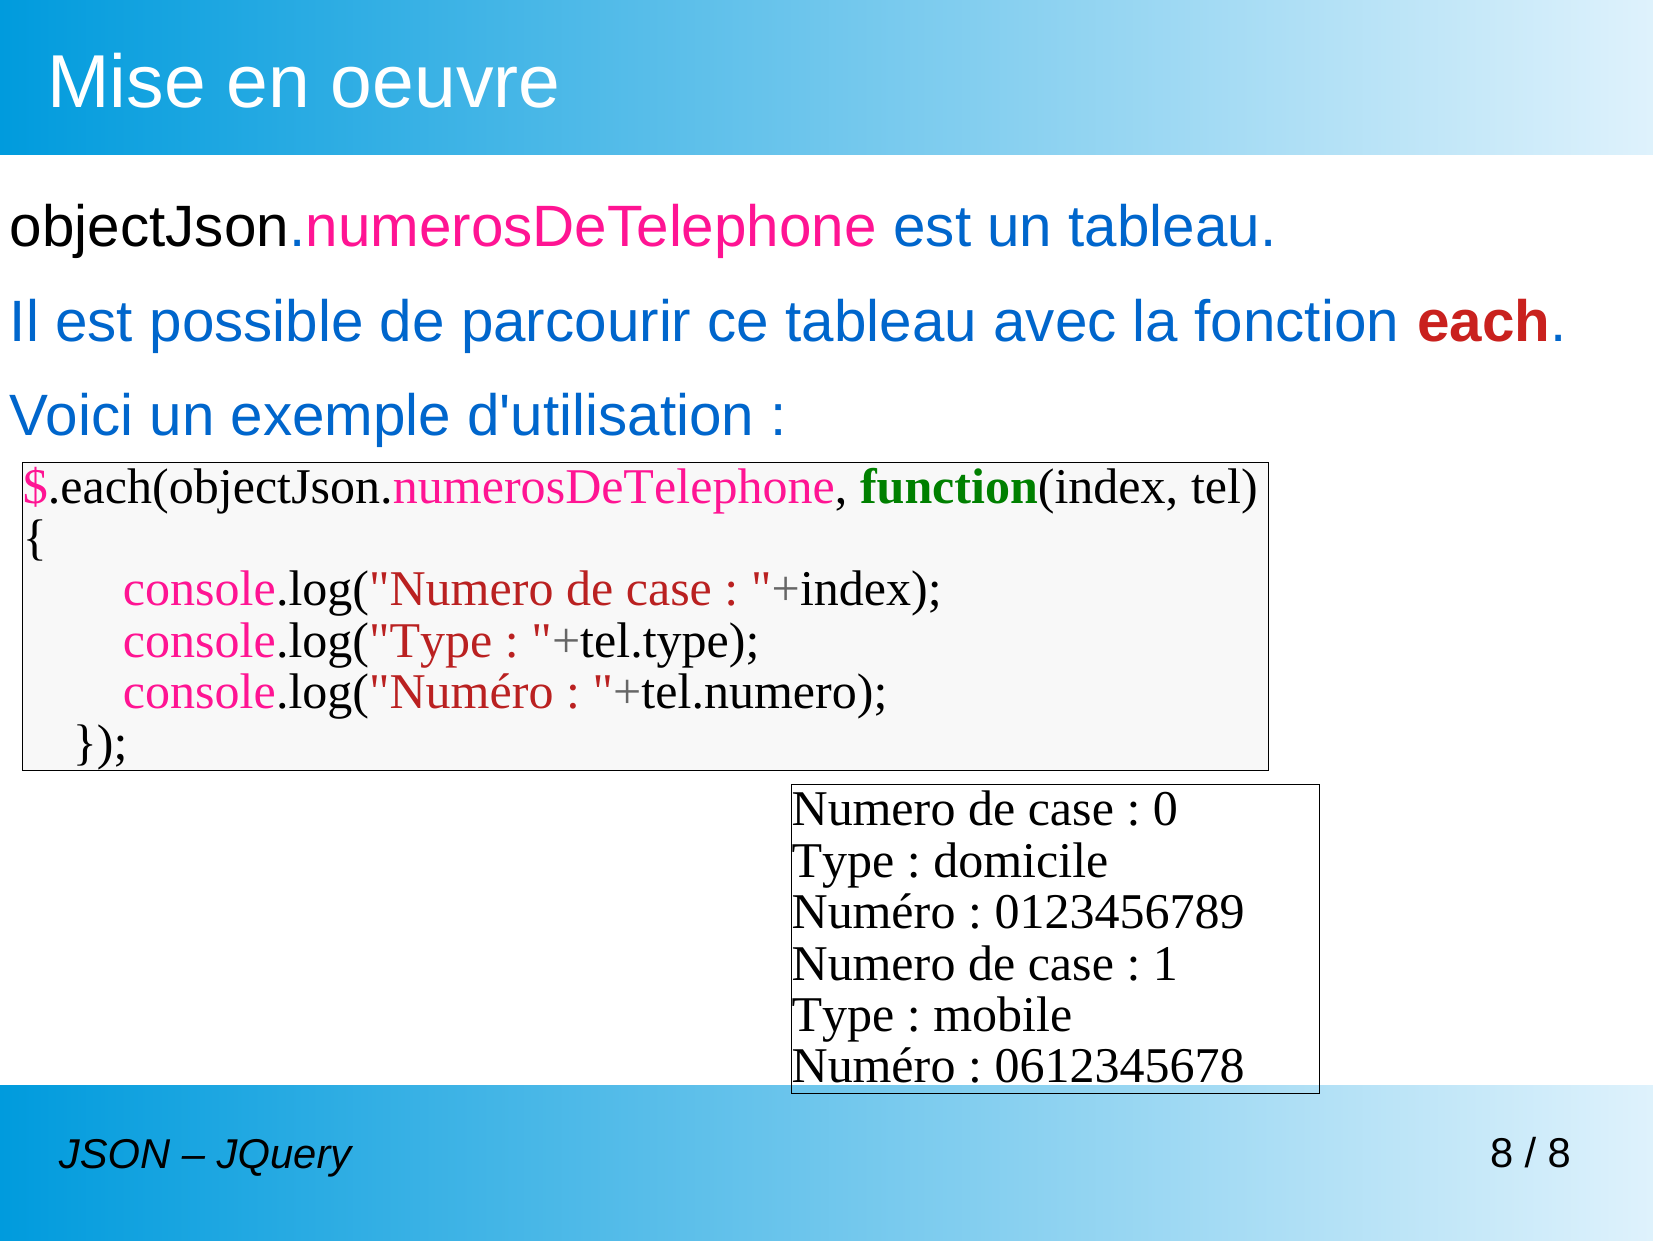

# Mise en oeuvre
objectJson.numerosDeTelephone est un tableau.
Il est possible de parcourir ce tableau avec la fonction each.
Voici un exemple d'utilisation :
$.each(objectJson.numerosDeTelephone, function(index, tel){
 console.log("Numero de case : "+index);
 console.log("Type : "+tel.type);
 console.log("Numéro : "+tel.numero);
 });
Numero de case : 0
Type : domicile
Numéro : 0123456789
Numero de case : 1
Type : mobile
Numéro : 0612345678